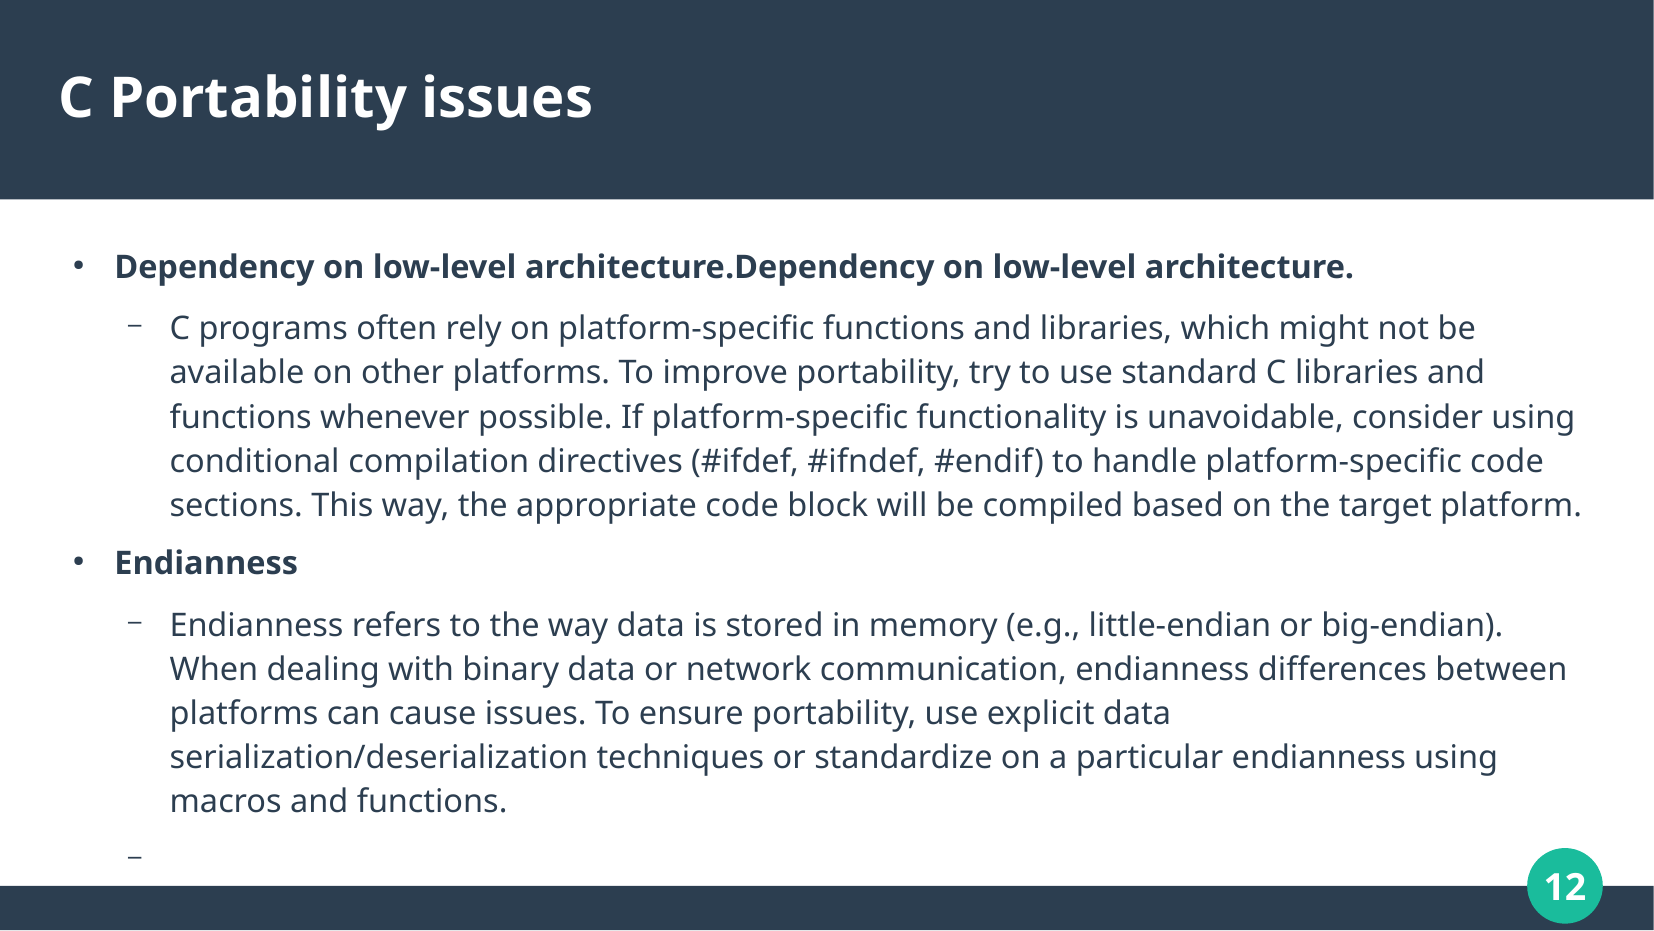

# C Portability issues
Dependency on low-level architecture.Dependency on low-level architecture.
C programs often rely on platform-specific functions and libraries, which might not be available on other platforms. To improve portability, try to use standard C libraries and functions whenever possible. If platform-specific functionality is unavoidable, consider using conditional compilation directives (#ifdef, #ifndef, #endif) to handle platform-specific code sections. This way, the appropriate code block will be compiled based on the target platform.
Endianness
Endianness refers to the way data is stored in memory (e.g., little-endian or big-endian). When dealing with binary data or network communication, endianness differences between platforms can cause issues. To ensure portability, use explicit data serialization/deserialization techniques or standardize on a particular endianness using macros and functions.